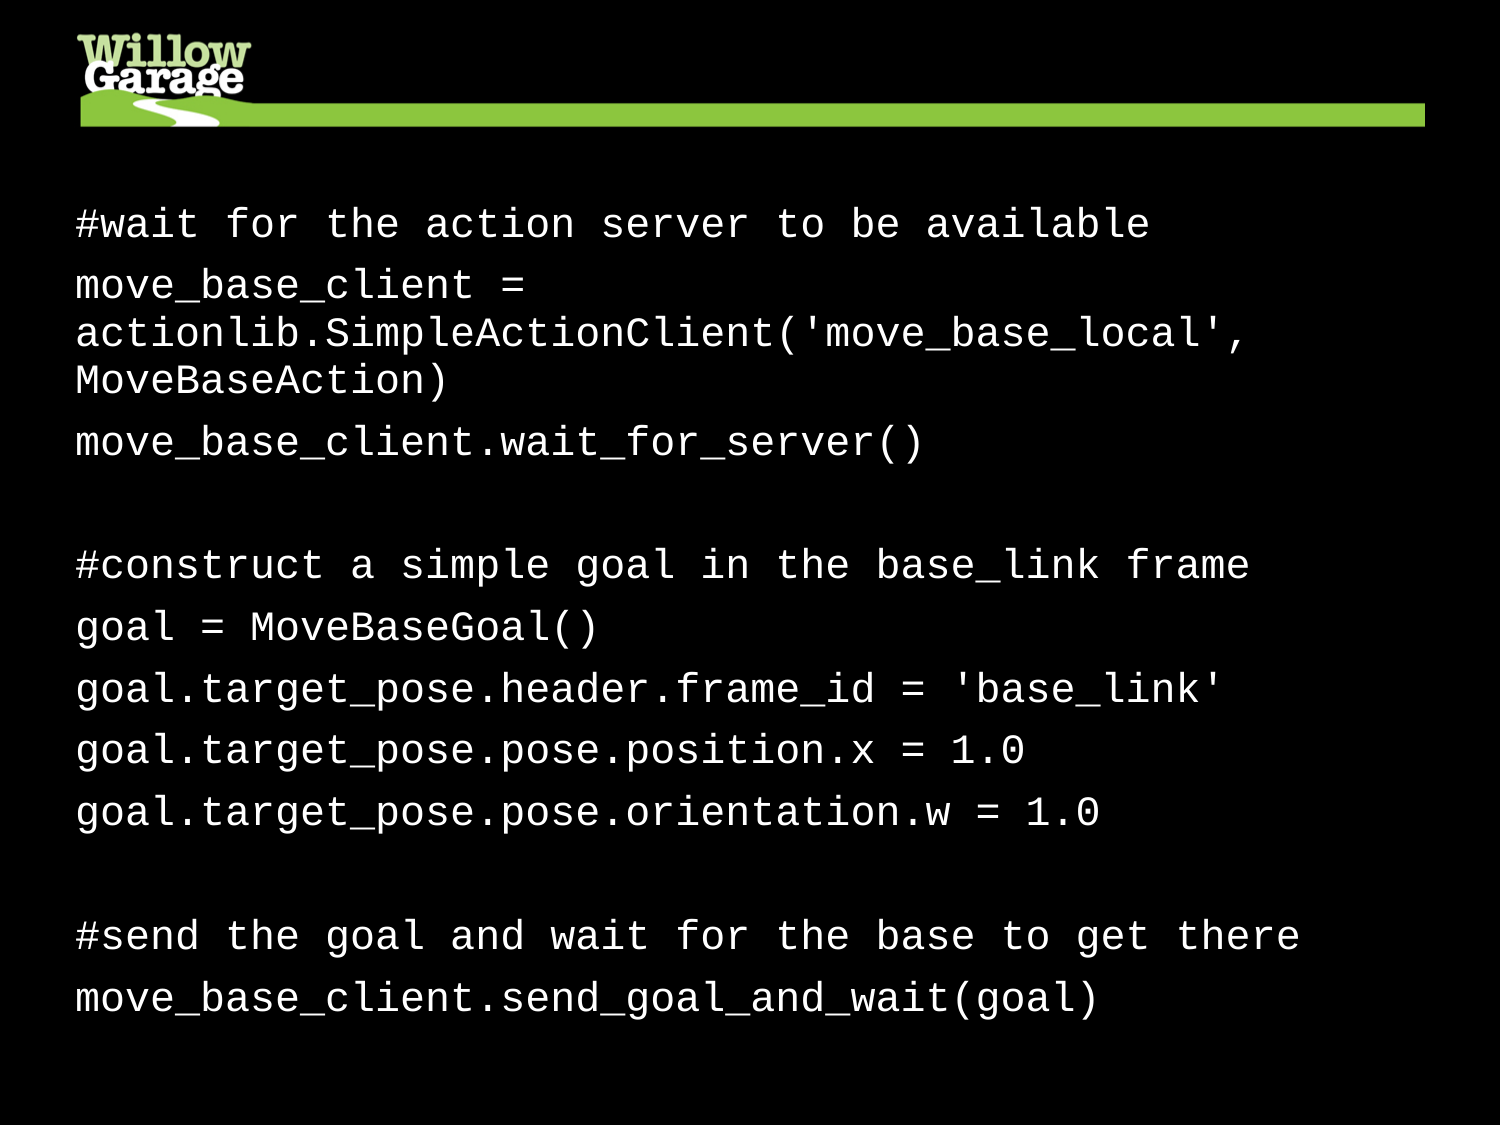

# #wait for the action server to be available
move_base_client = actionlib.SimpleActionClient('move_base_local', MoveBaseAction)
move_base_client.wait_for_server()
#construct a simple goal in the base_link frame
goal = MoveBaseGoal()
goal.target_pose.header.frame_id = 'base_link'
goal.target_pose.pose.position.x = 1.0
goal.target_pose.pose.orientation.w = 1.0
#send the goal and wait for the base to get there
move_base_client.send_goal_and_wait(goal)
18